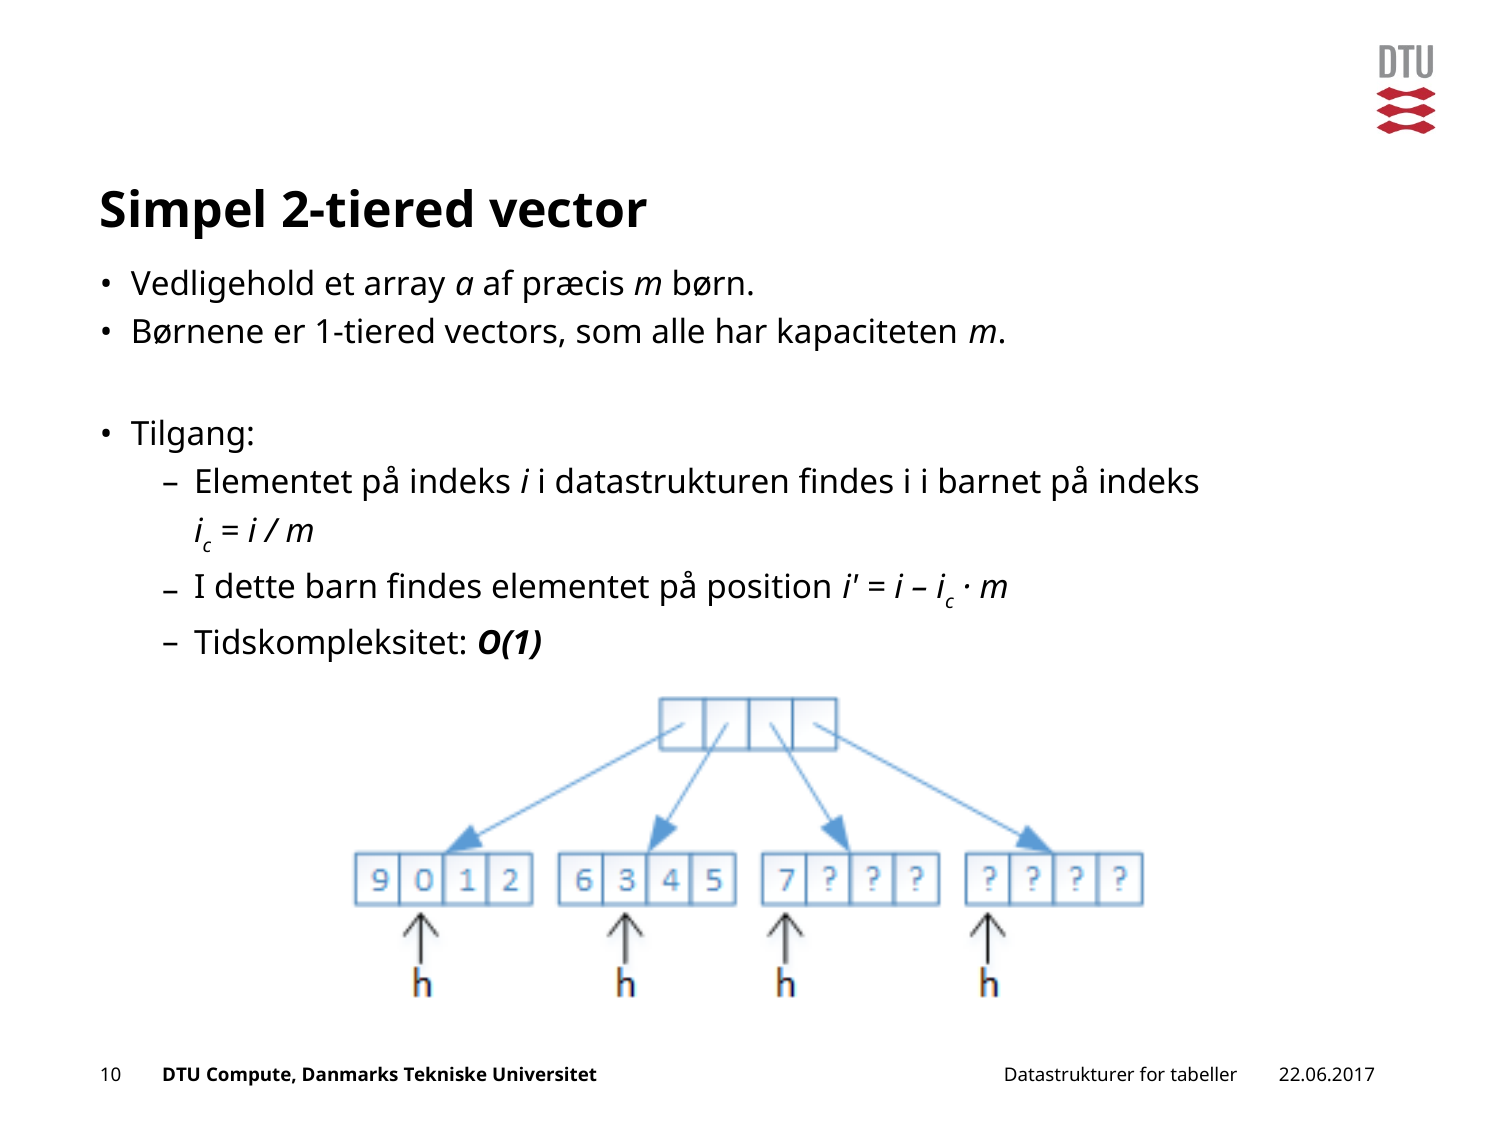

# Simpel 2-tiered vector
Vedligehold et array a af præcis m børn.
Børnene er 1-tiered vectors, som alle har kapaciteten m.
Tilgang:
Elementet på indeks i i datastrukturen findes i i barnet på indeks
ic = i / m
I dette barn findes elementet på position i' = i – ic · m
Tidskompleksitet: O(1)